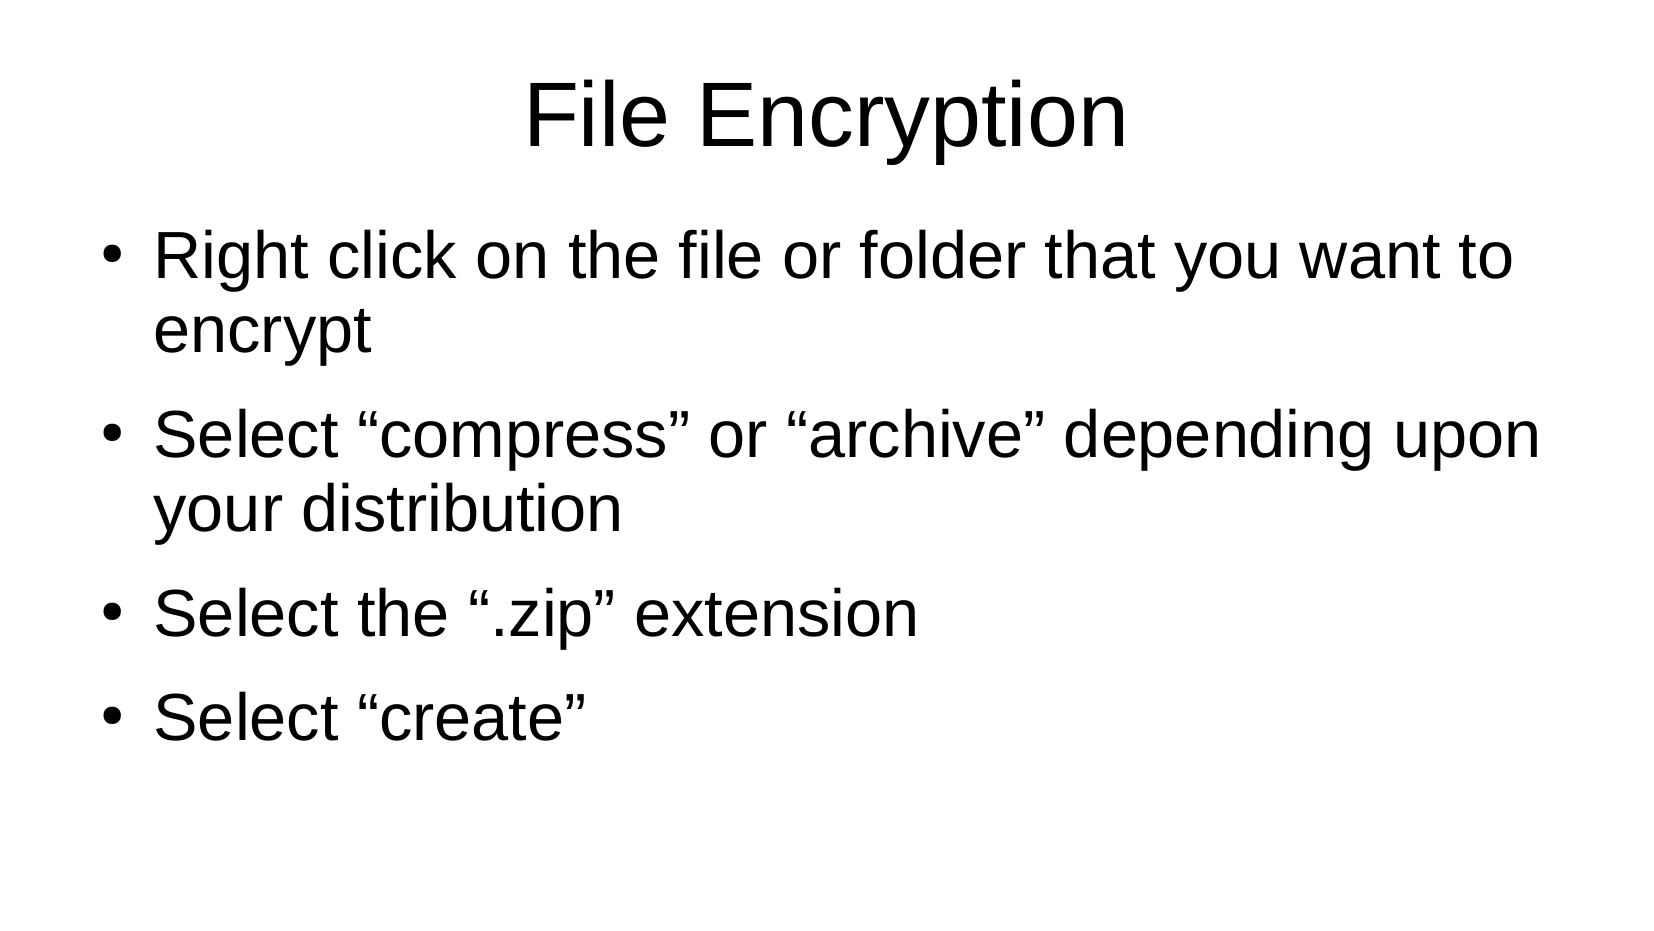

# File Encryption
Right click on the file or folder that you want to encrypt
Select “compress” or “archive” depending upon your distribution
Select the “.zip” extension
Select “create”